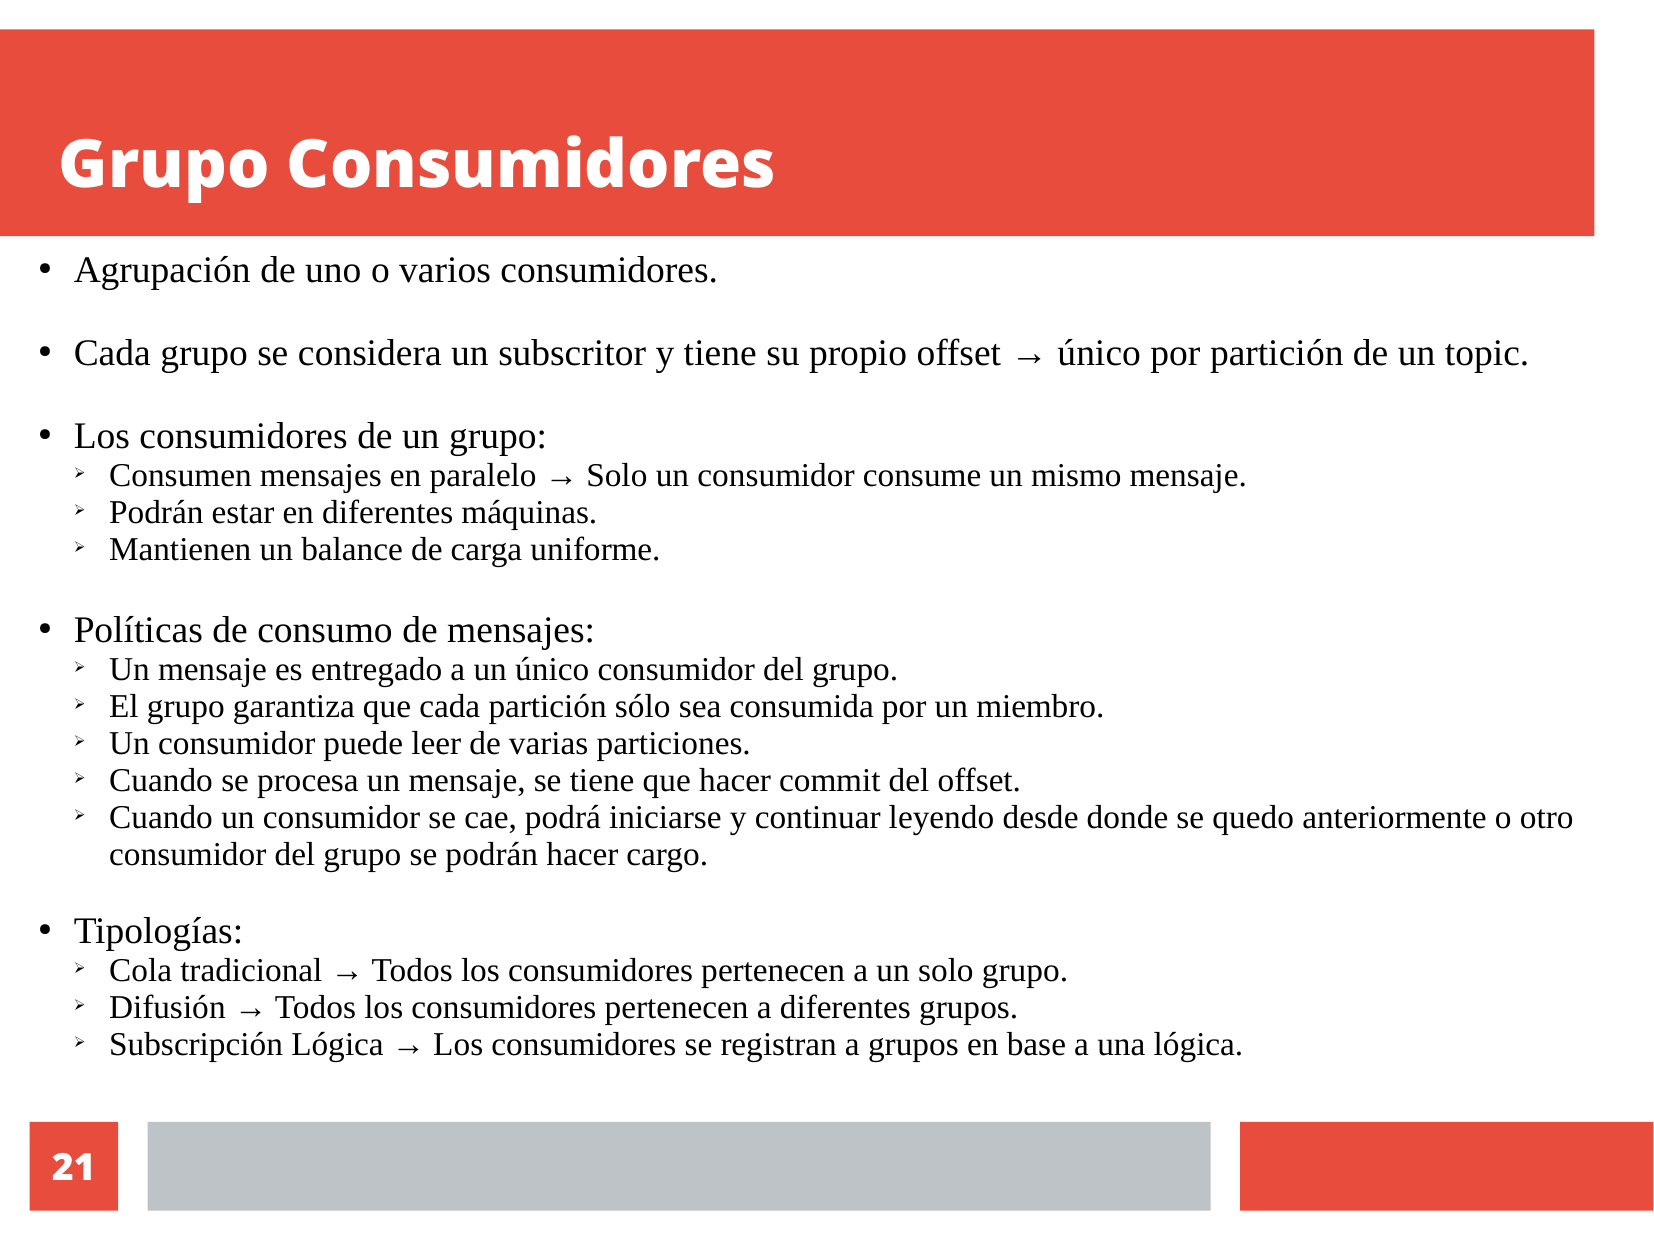

# Grupo Consumidores
Agrupación de uno o varios consumidores.
Cada grupo se considera un subscritor y tiene su propio offset → único por partición de un topic.
Los consumidores de un grupo:
Consumen mensajes en paralelo → Solo un consumidor consume un mismo mensaje.
Podrán estar en diferentes máquinas.
Mantienen un balance de carga uniforme.
Políticas de consumo de mensajes:
Un mensaje es entregado a un único consumidor del grupo.
El grupo garantiza que cada partición sólo sea consumida por un miembro.
Un consumidor puede leer de varias particiones.
Cuando se procesa un mensaje, se tiene que hacer commit del offset.
Cuando un consumidor se cae, podrá iniciarse y continuar leyendo desde donde se quedo anteriormente o otro consumidor del grupo se podrán hacer cargo.
Tipologías:
Cola tradicional → Todos los consumidores pertenecen a un solo grupo.
Difusión → Todos los consumidores pertenecen a diferentes grupos.
Subscripción Lógica → Los consumidores se registran a grupos en base a una lógica.
21